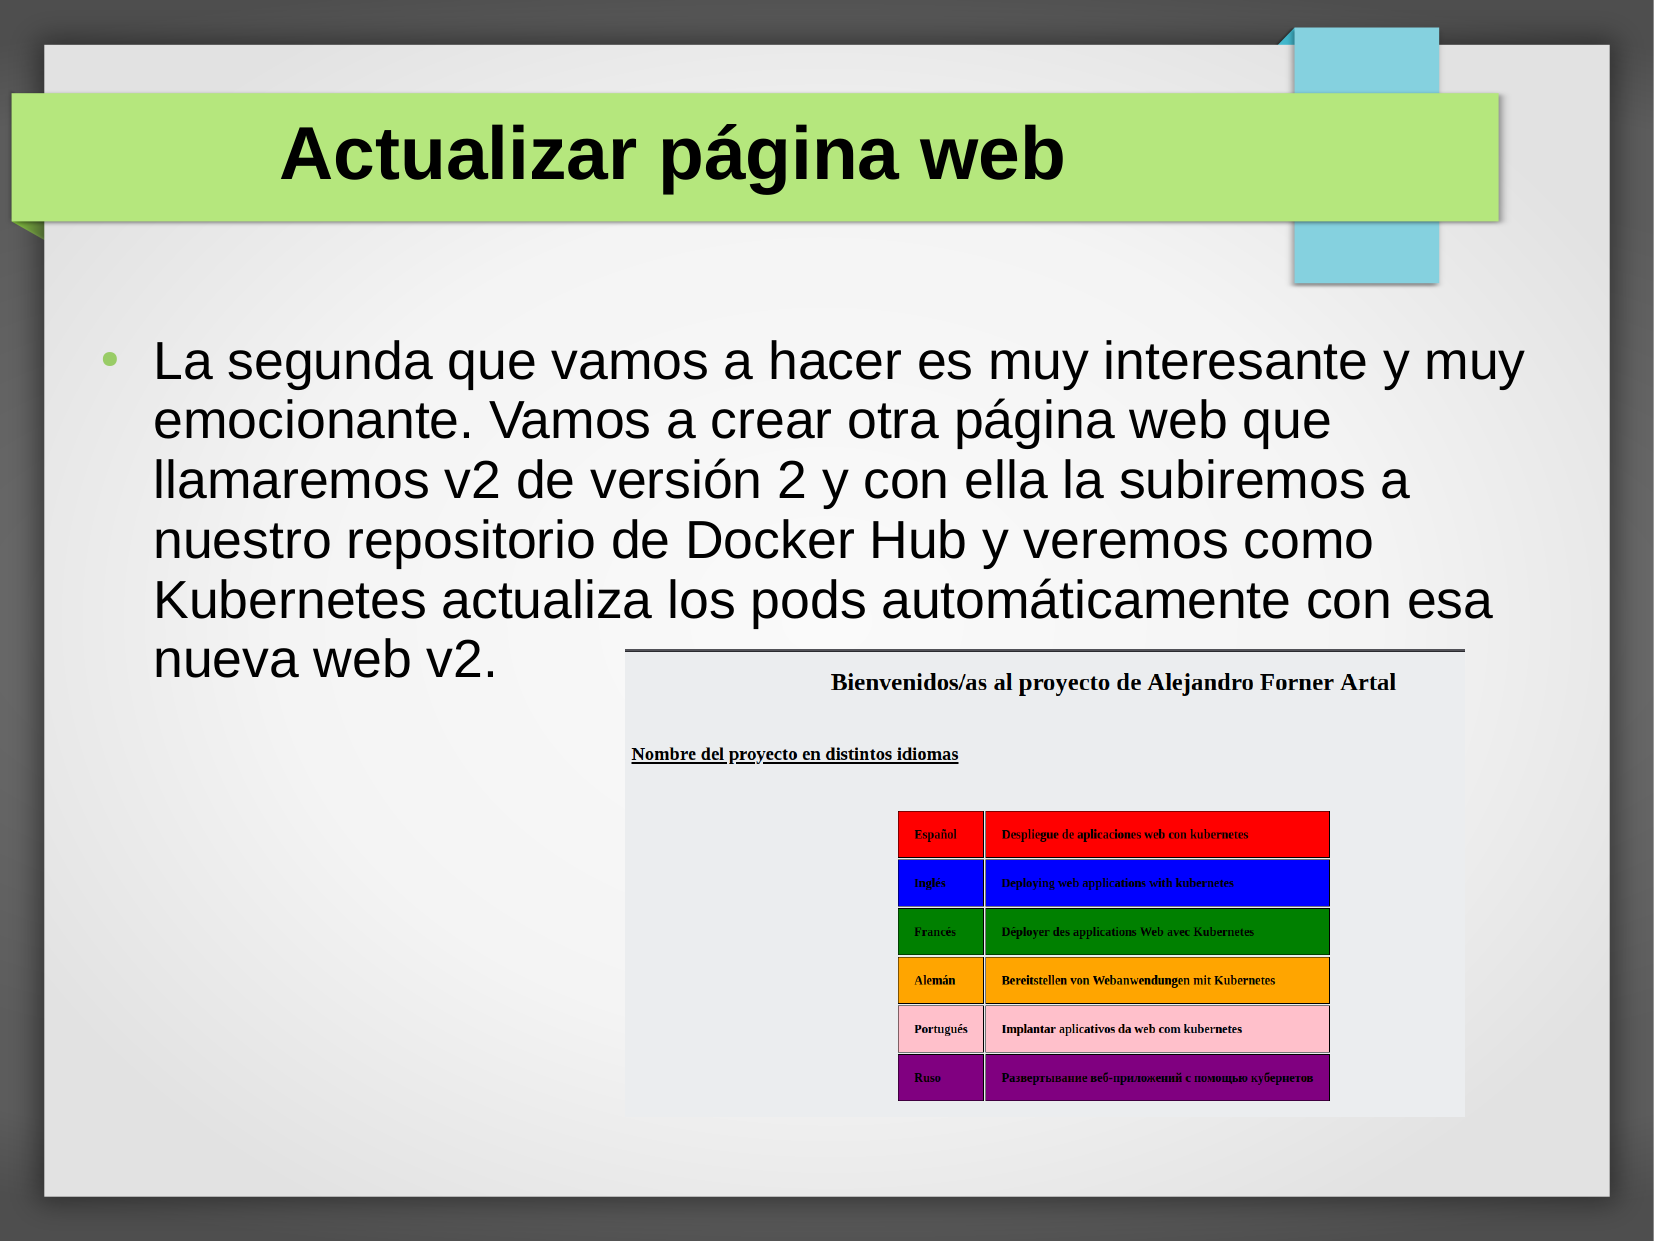

# Actualizar página web
La segunda que vamos a hacer es muy interesante y muy emocionante. Vamos a crear otra página web que llamaremos v2 de versión 2 y con ella la subiremos a nuestro repositorio de Docker Hub y veremos como Kubernetes actualiza los pods automáticamente con esa nueva web v2.